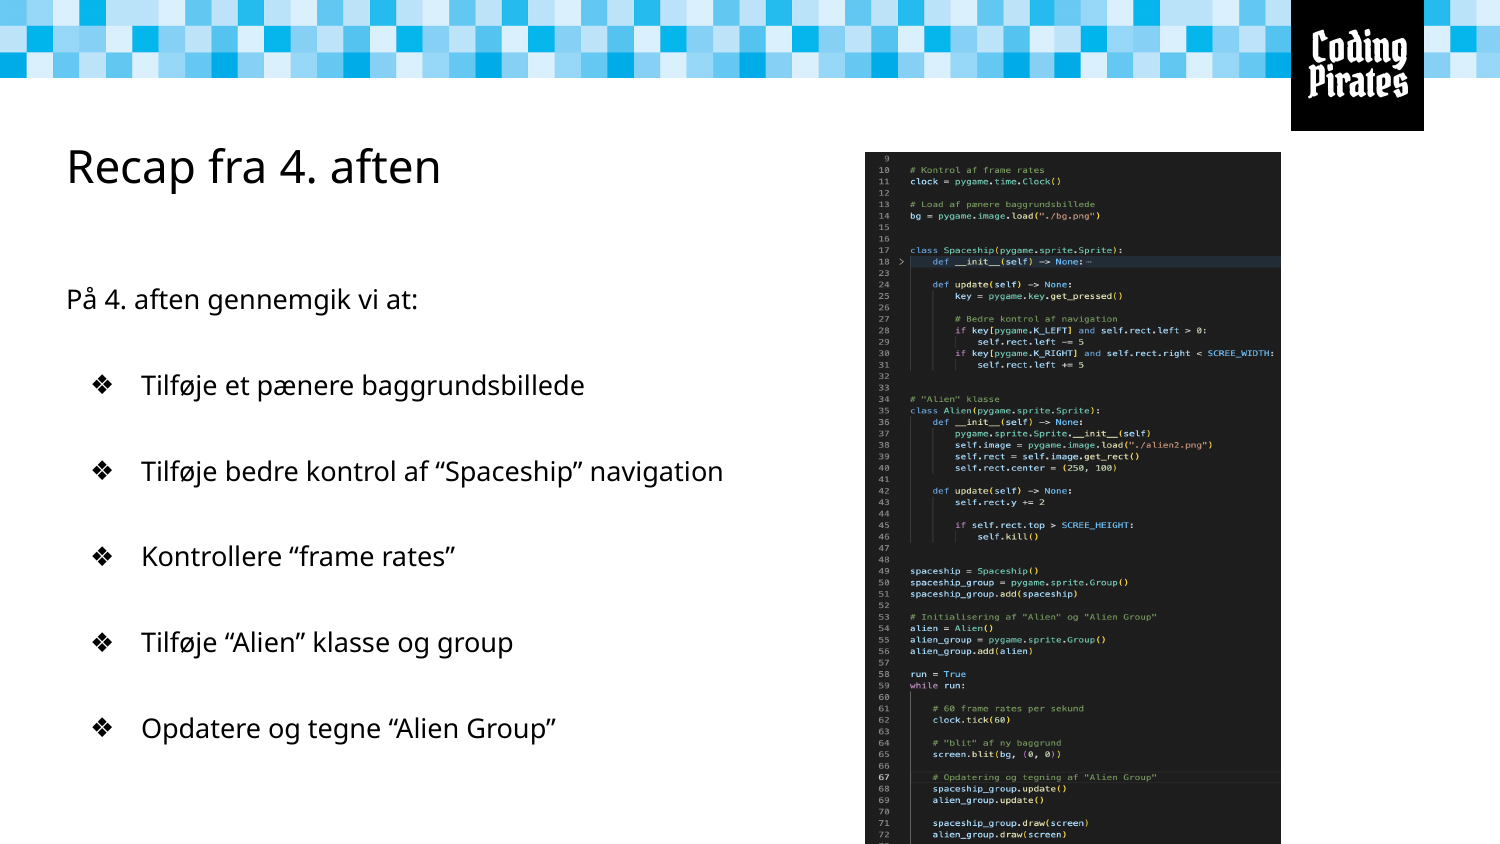

# Recap fra 4. aften
På 4. aften gennemgik vi at:
Tilføje et pænere baggrundsbillede
Tilføje bedre kontrol af “Spaceship” navigation
Kontrollere “frame rates”
Tilføje “Alien” klasse og group
Opdatere og tegne “Alien Group”